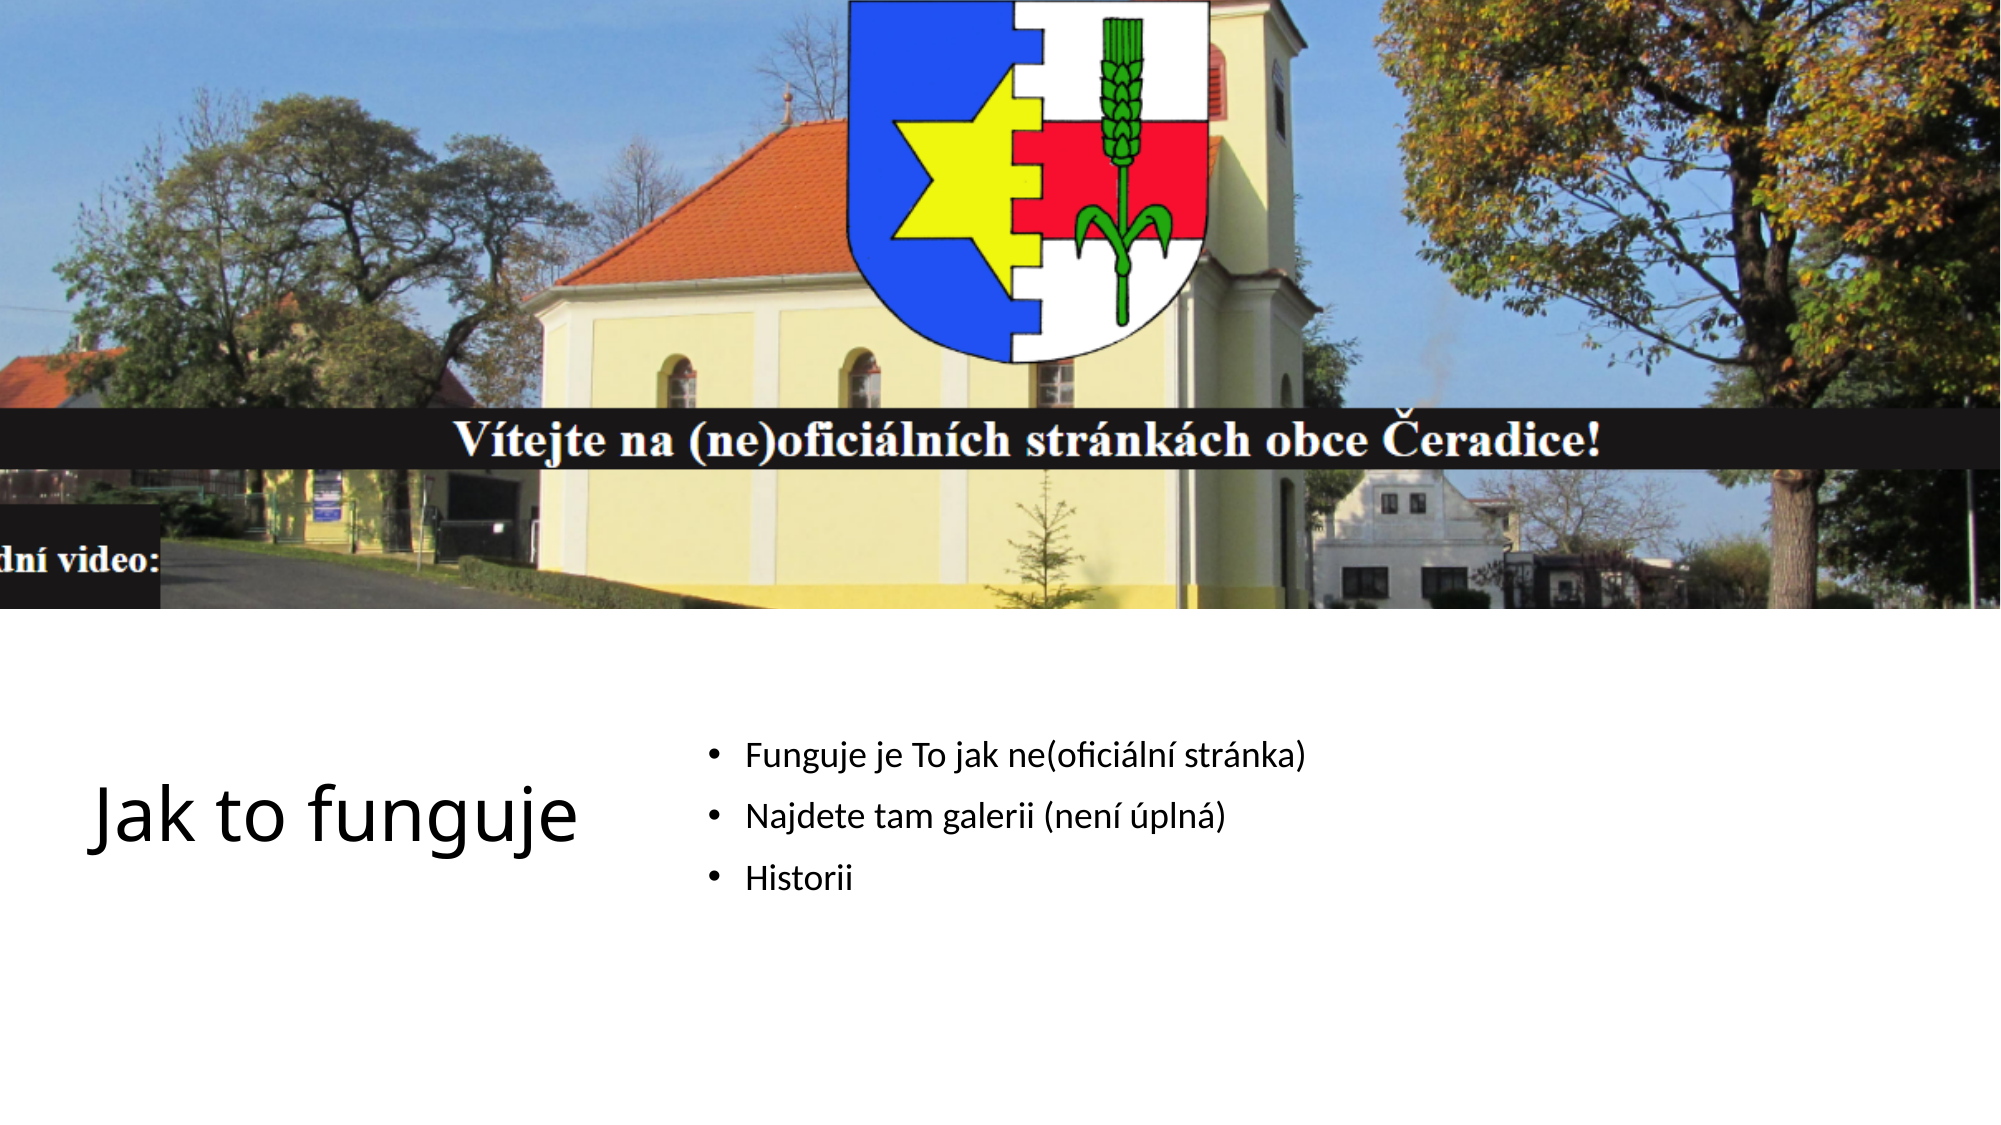

# Jak to funguje
Funguje je To jak ne(oficiální stránka)
Najdete tam galerii (není úplná)
Historii